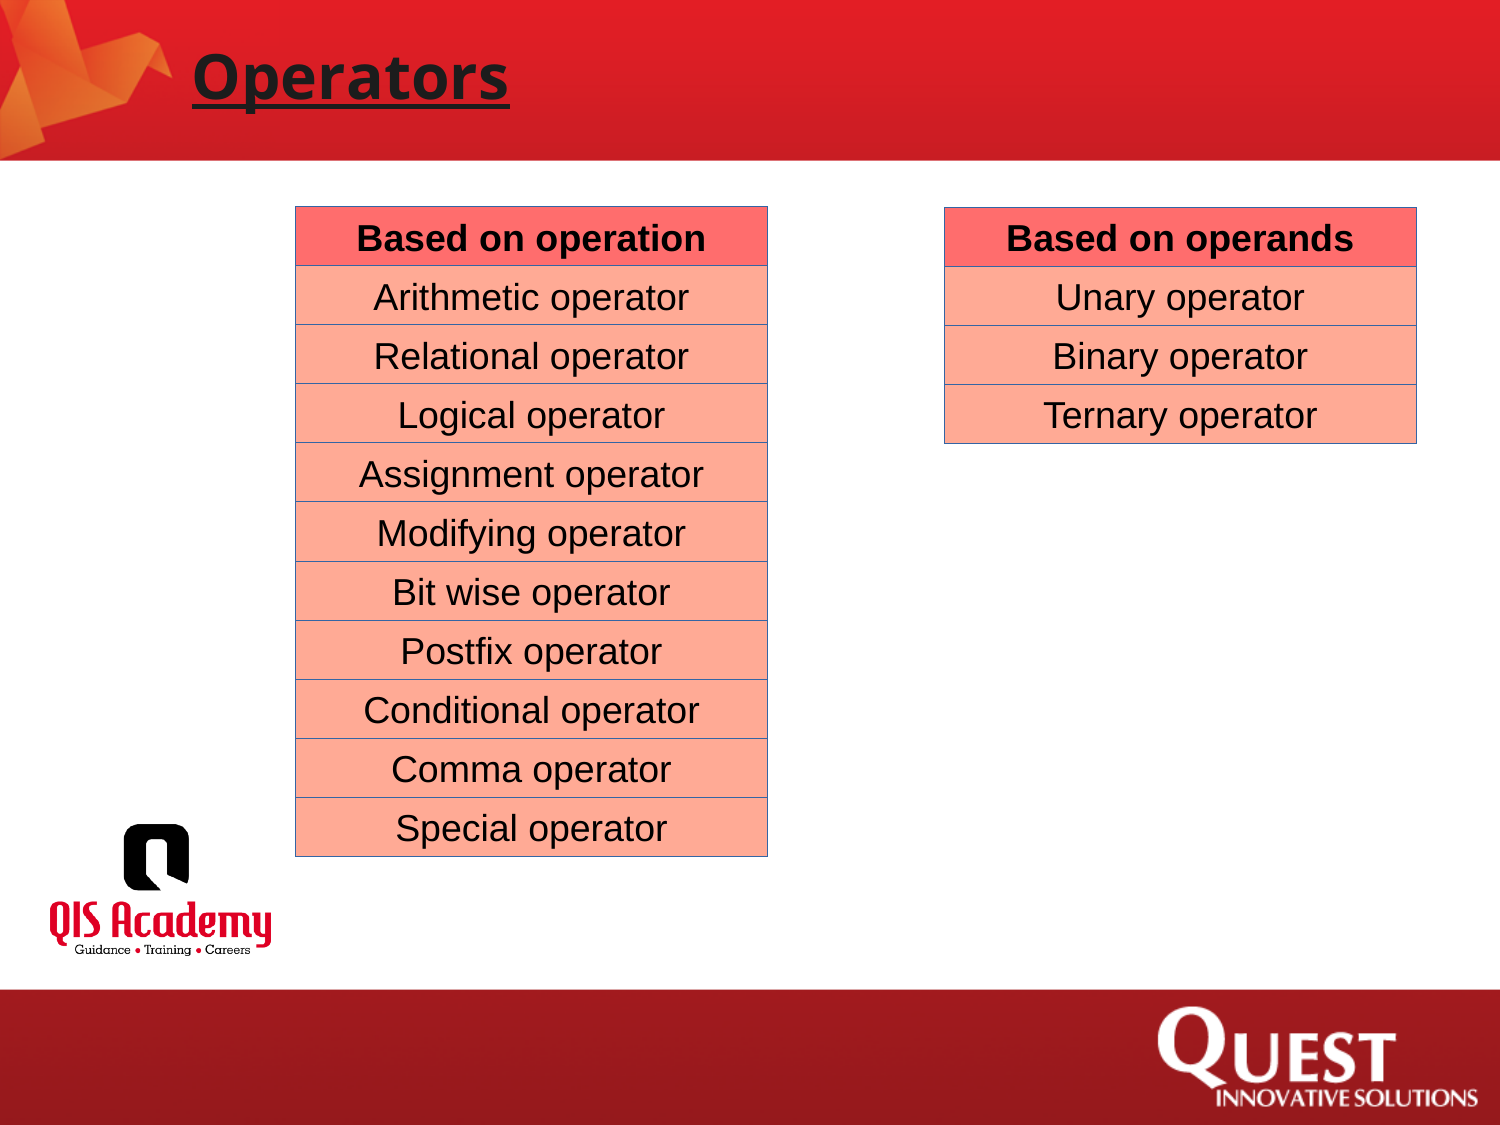

# Operators
Based on operation
Arithmetic operator
Relational operator
Logical operator
Assignment operator
Modifying operator
Bit wise operator
Postfix operator
Conditional operator
Comma operator
Special operator
Based on operands
Unary operator
Binary operator
Ternary operator